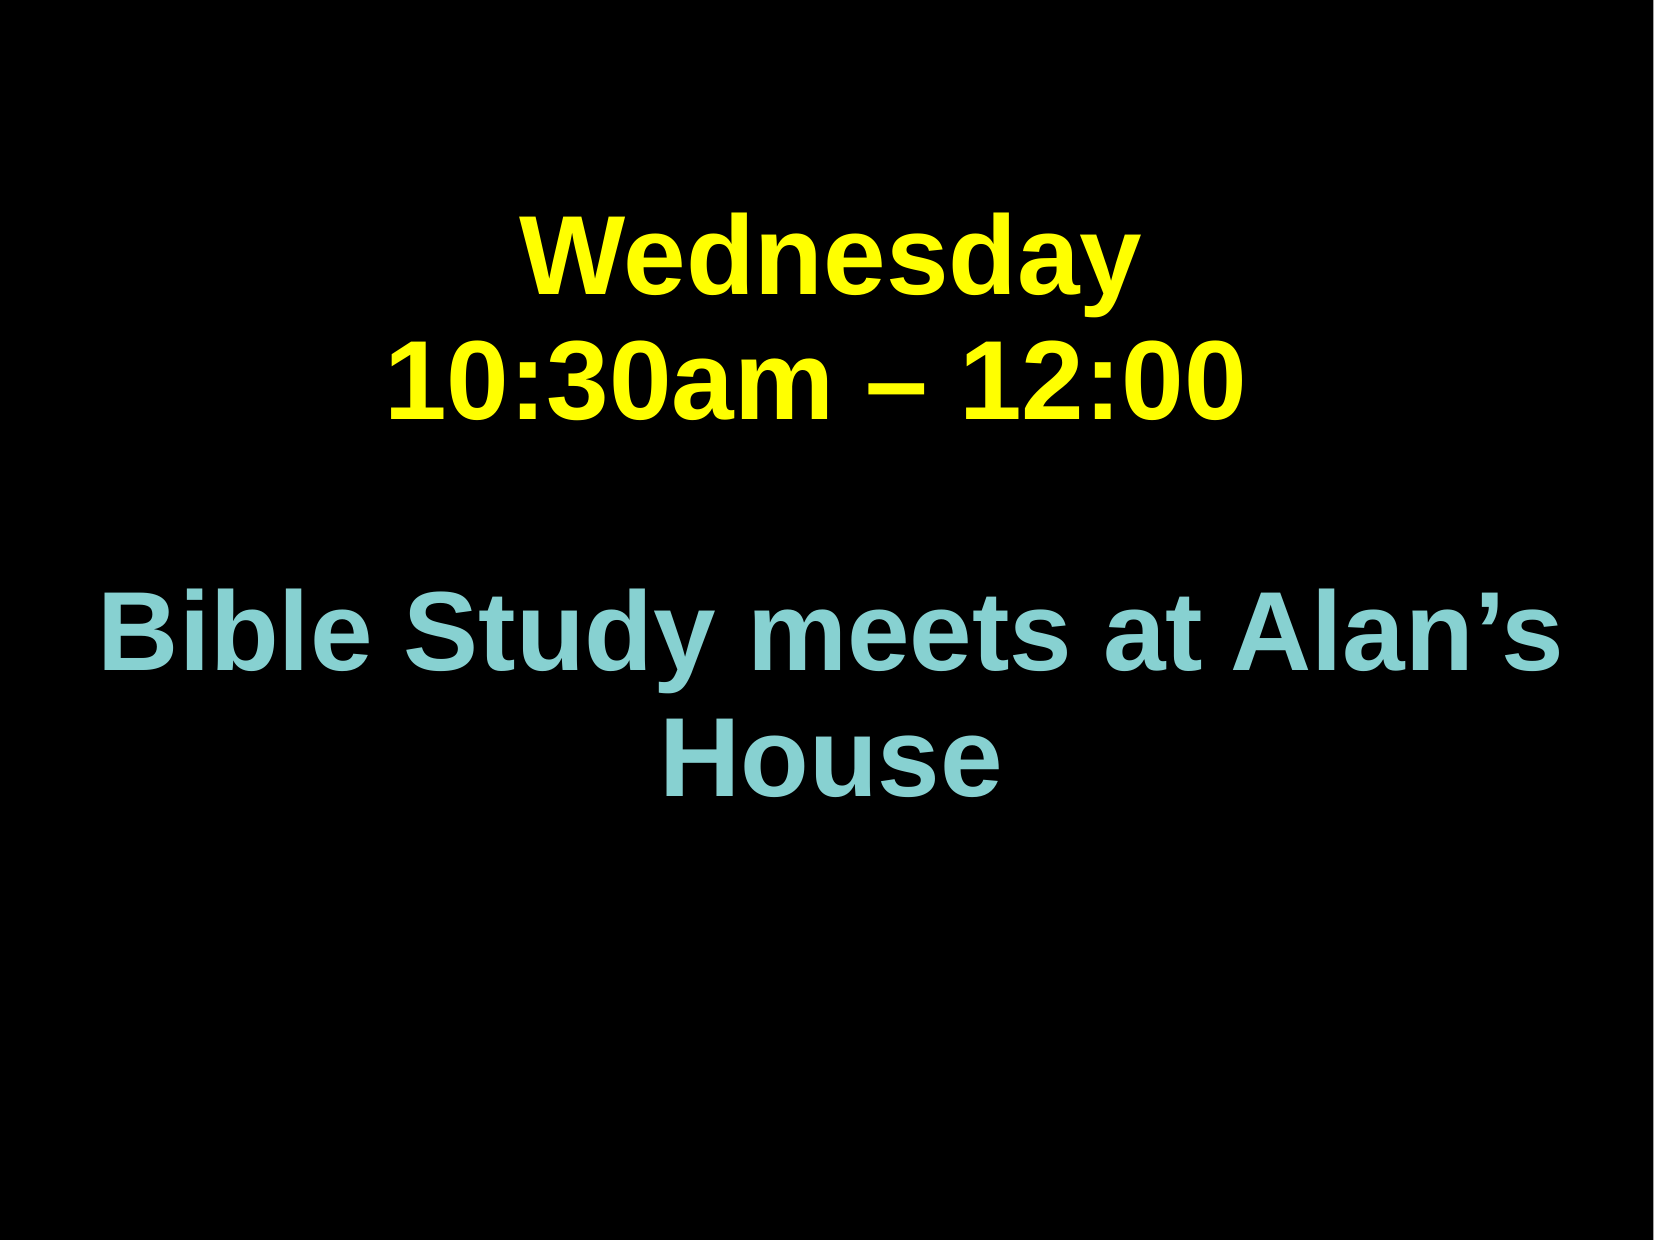

Wednesday
10:30am – 12:00
Bible Study meets at Alan’s House